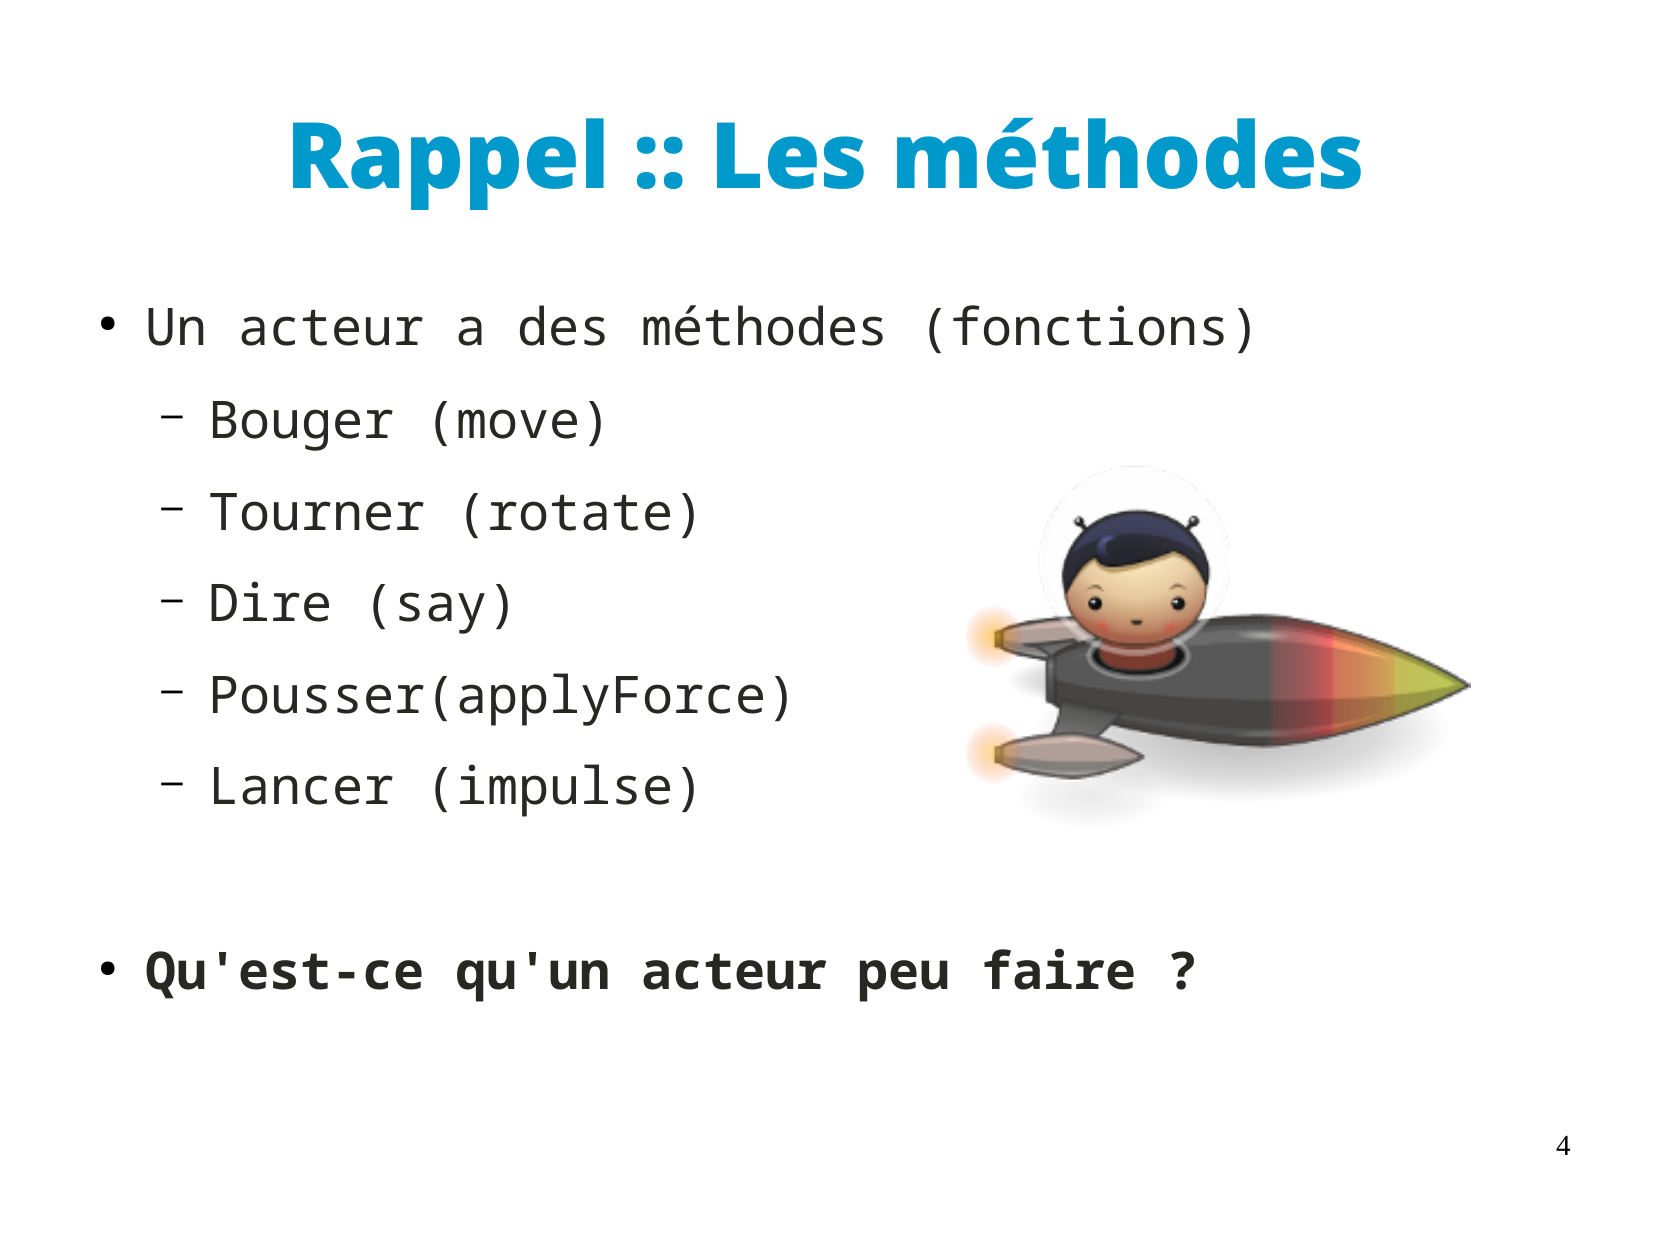

# Rappel :: Les méthodes
Un acteur a des méthodes (fonctions)
Bouger (move)
Tourner (rotate)
Dire (say)
Pousser(applyForce)
Lancer (impulse)
Qu'est-ce qu'un acteur peu faire ?
4